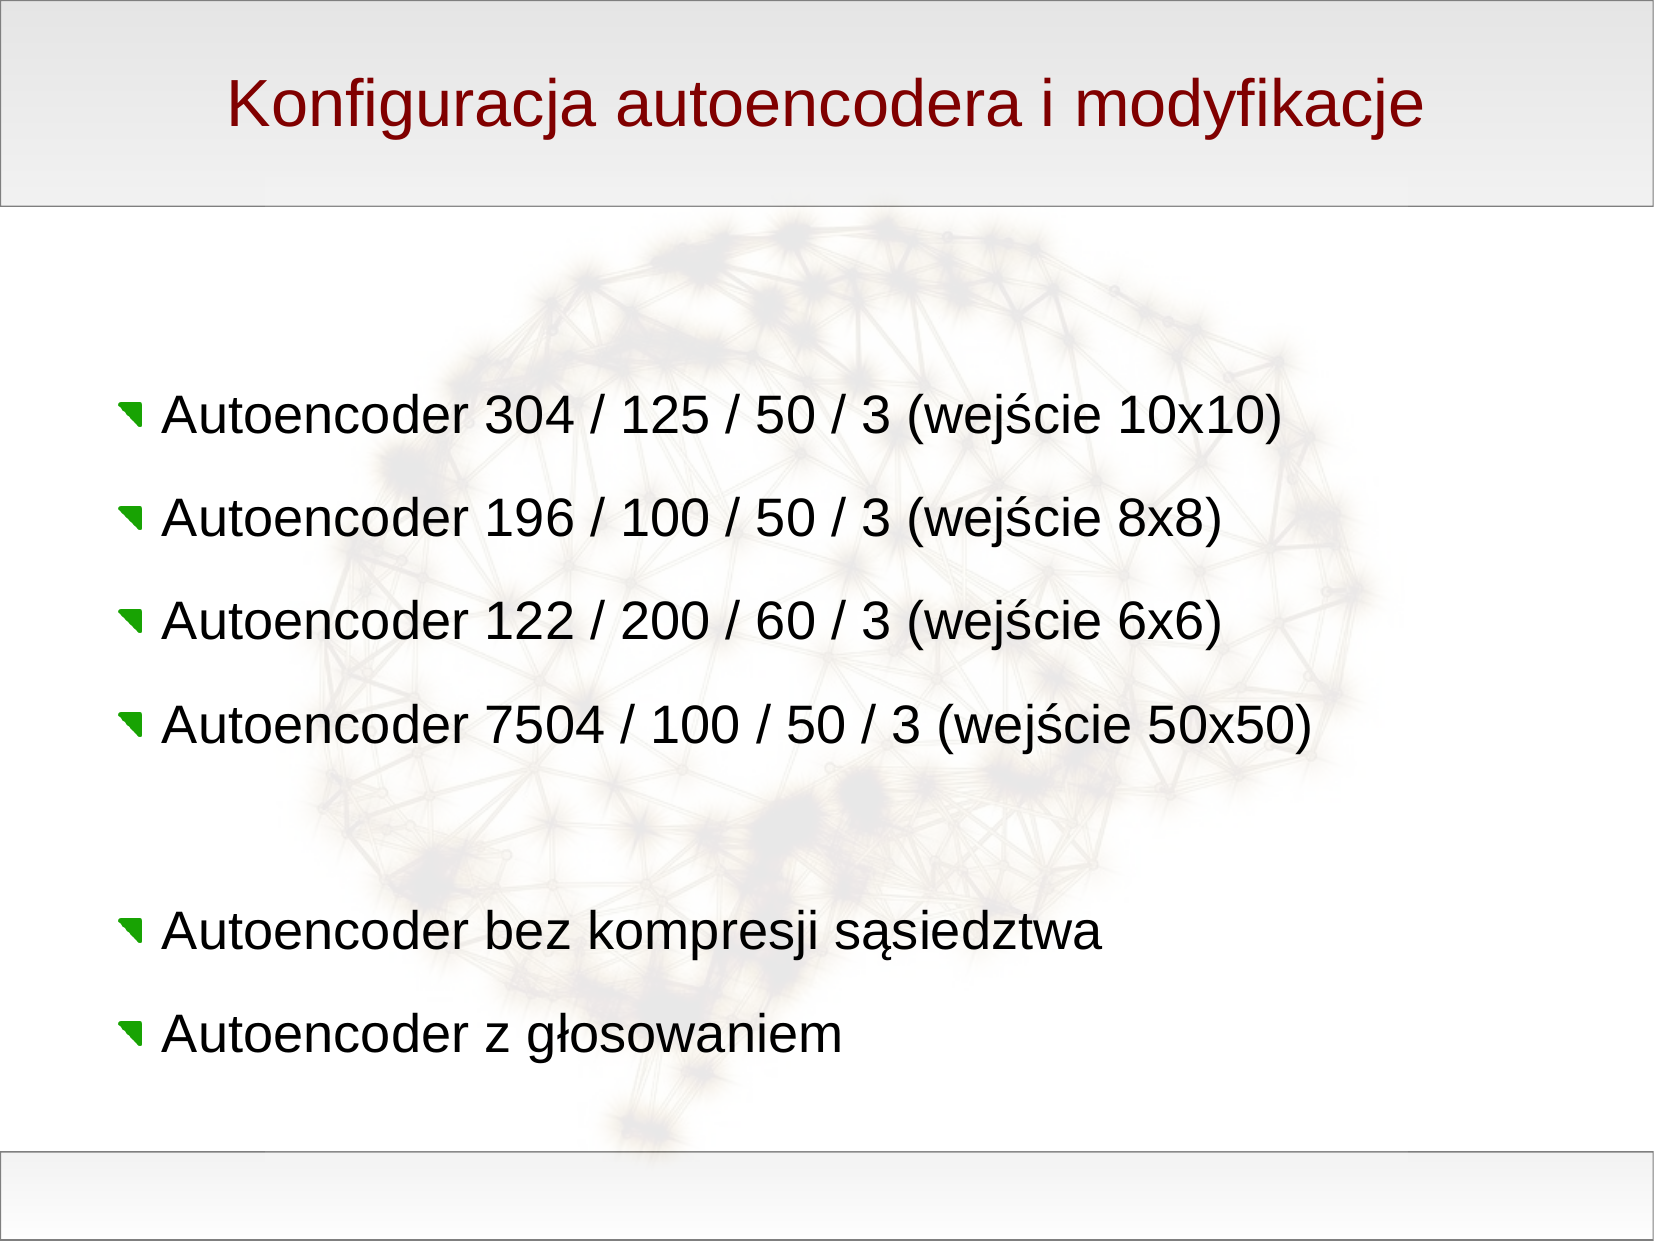

# Konfiguracja autoencodera i modyfikacje
Autoencoder 304 / 125 / 50 / 3 (wejście 10x10)
Autoencoder 196 / 100 / 50 / 3 (wejście 8x8)
Autoencoder 122 / 200 / 60 / 3 (wejście 6x6)
Autoencoder 7504 / 100 / 50 / 3 (wejście 50x50)
Autoencoder bez kompresji sąsiedztwa
Autoencoder z głosowaniem